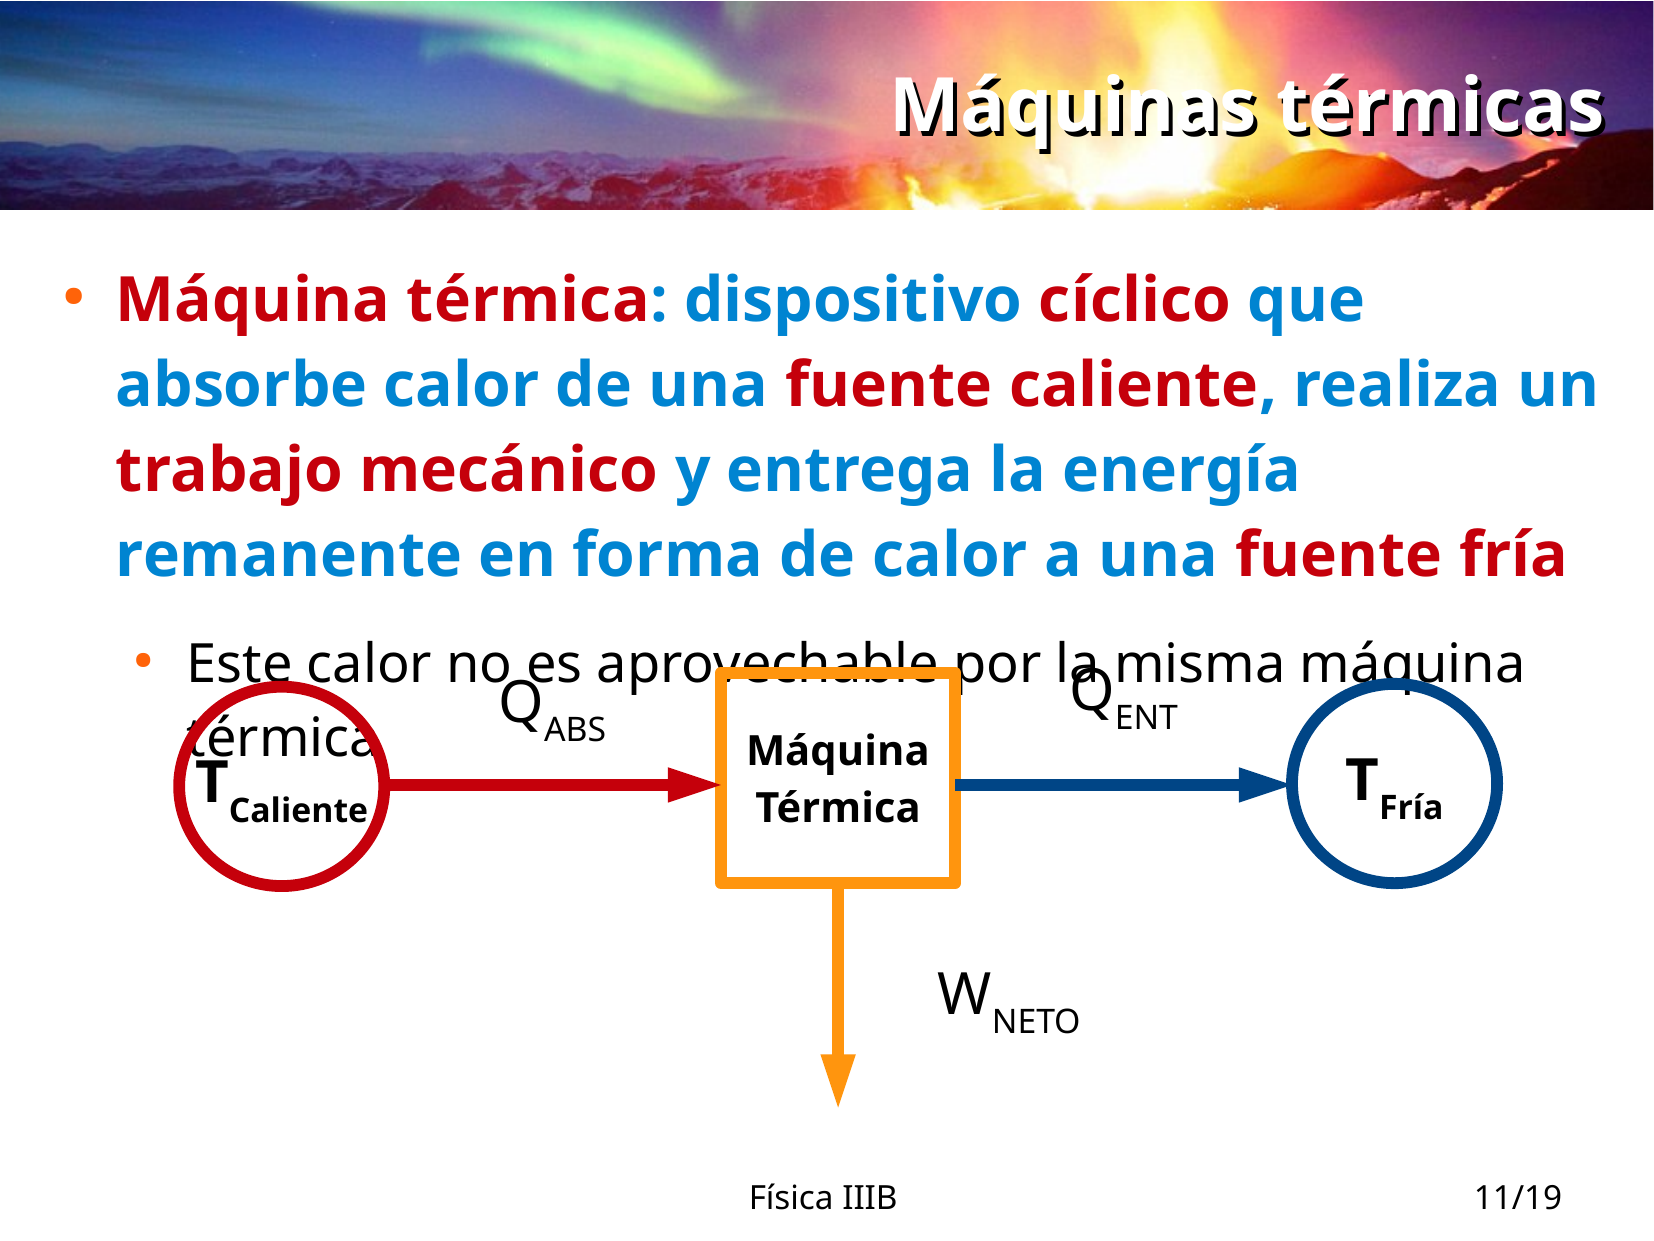

# Máquinas térmicas
Máquina térmica: dispositivo cíclico que absorbe calor de una fuente caliente, realiza un trabajo mecánico y entrega la energía remanente en forma de calor a una fuente fría
Este calor no es aprovechable por la misma máquina térmica
Máquina
Térmica
TFría
TCaliente
QABS
QENT
WNETO
Física IIIB
11